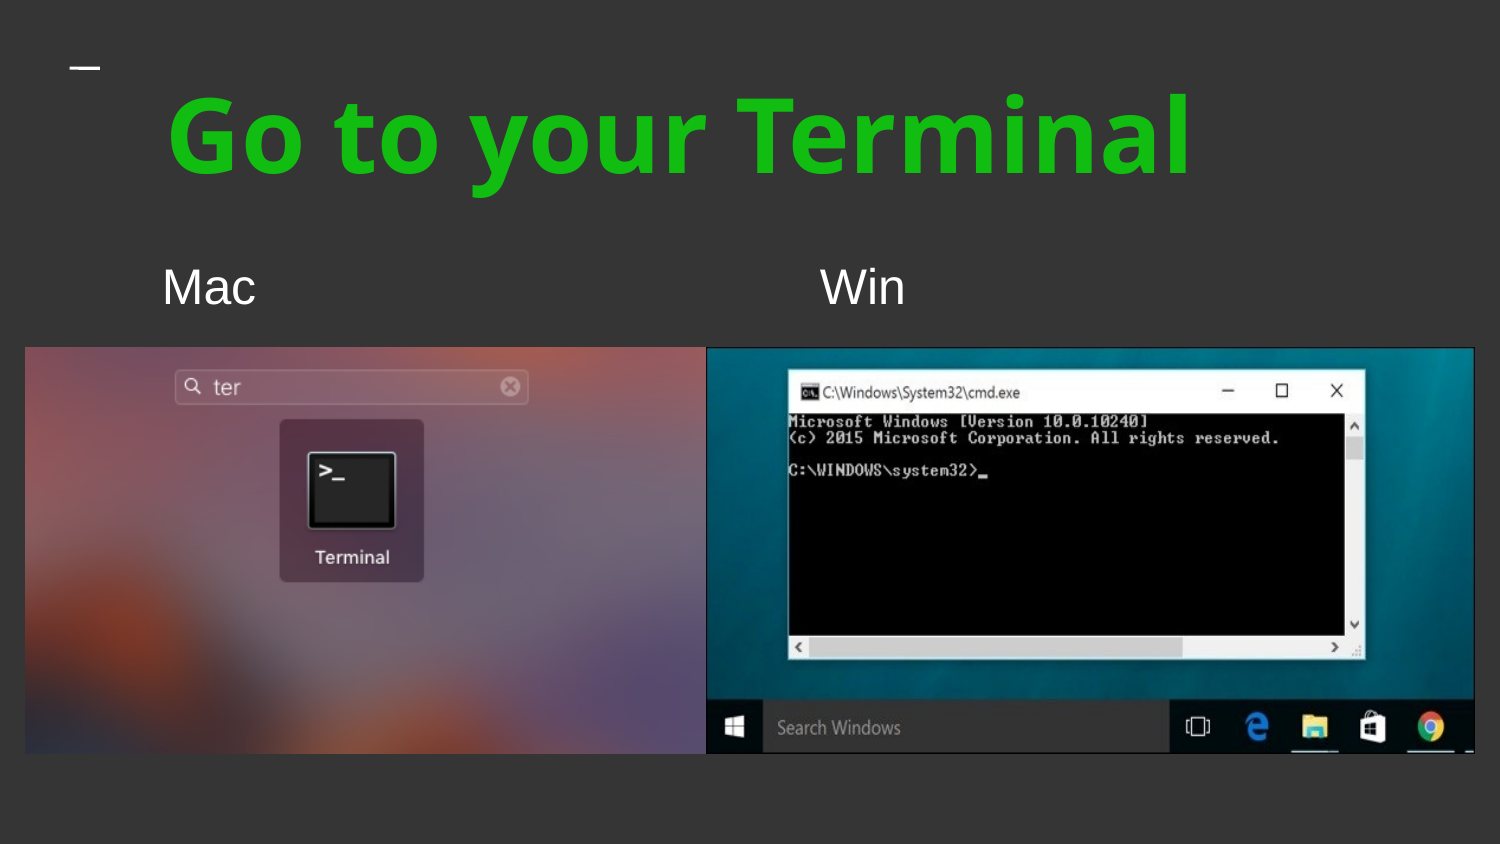

# Go to your Terminal
Mac
Win